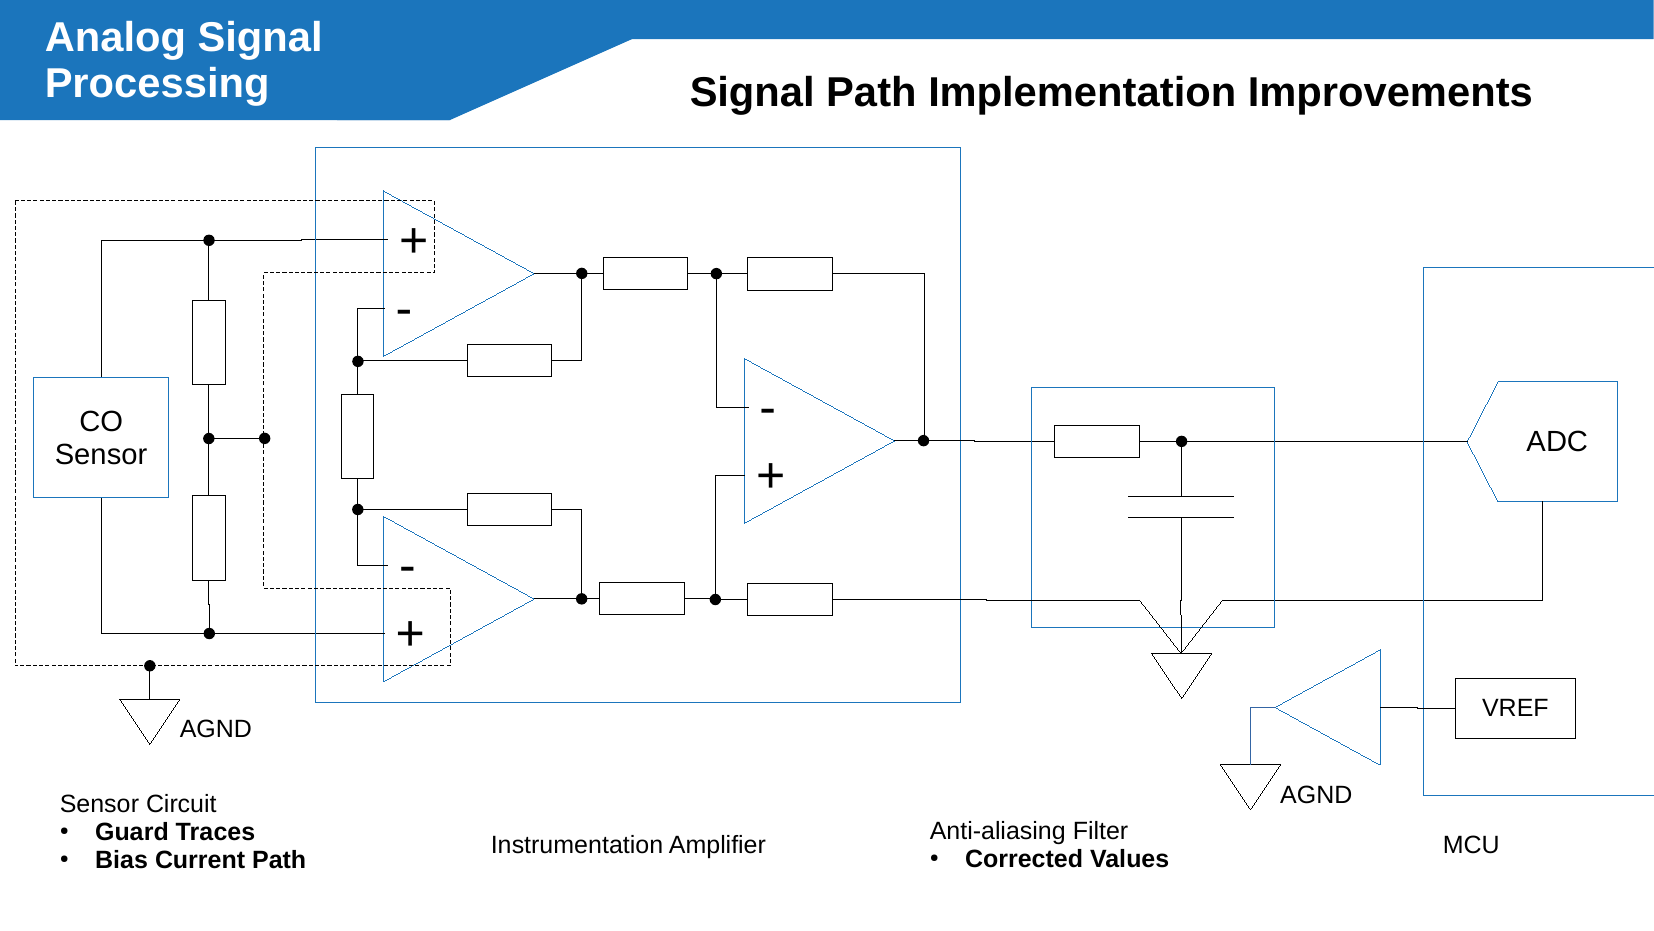

Analog Signal Processing
Signal Path Implementation Improvements
+
-
-
CO
Sensor
ADC
+
-
+
VREF
AGND
Sensor Circuit
Guard Traces
Bias Current Path
AGND
Anti-aliasing Filter
Corrected Values
Instrumentation Amplifier
MCU